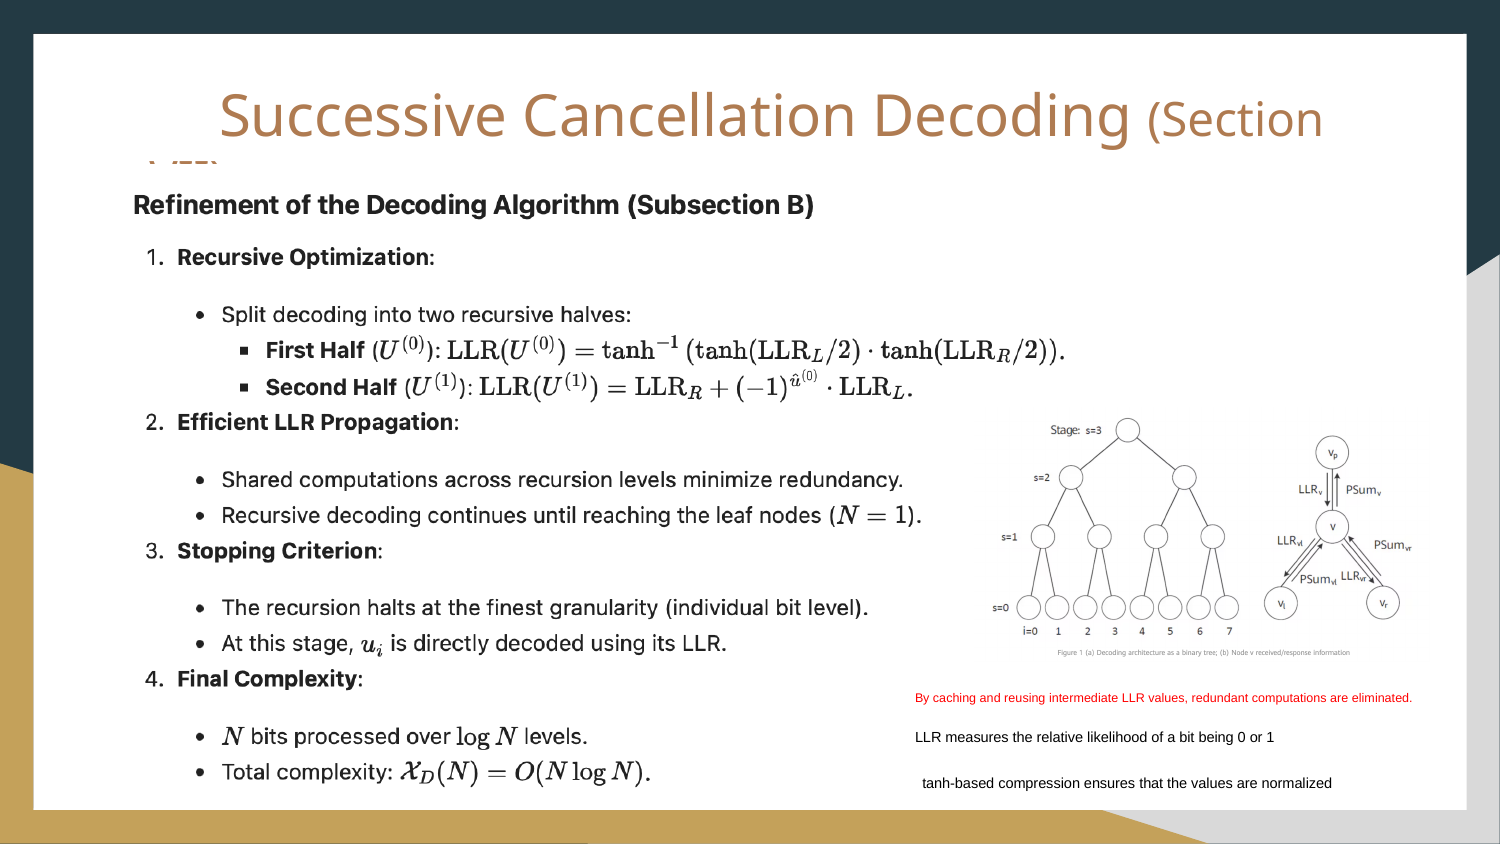

# Successive Cancellation Decoding (Section VII)
By caching and reusing intermediate LLR values, redundant computations are eliminated.
LLR measures the relative likelihood of a bit being 0 or 1
tanh-based compression ensures that the values are normalized